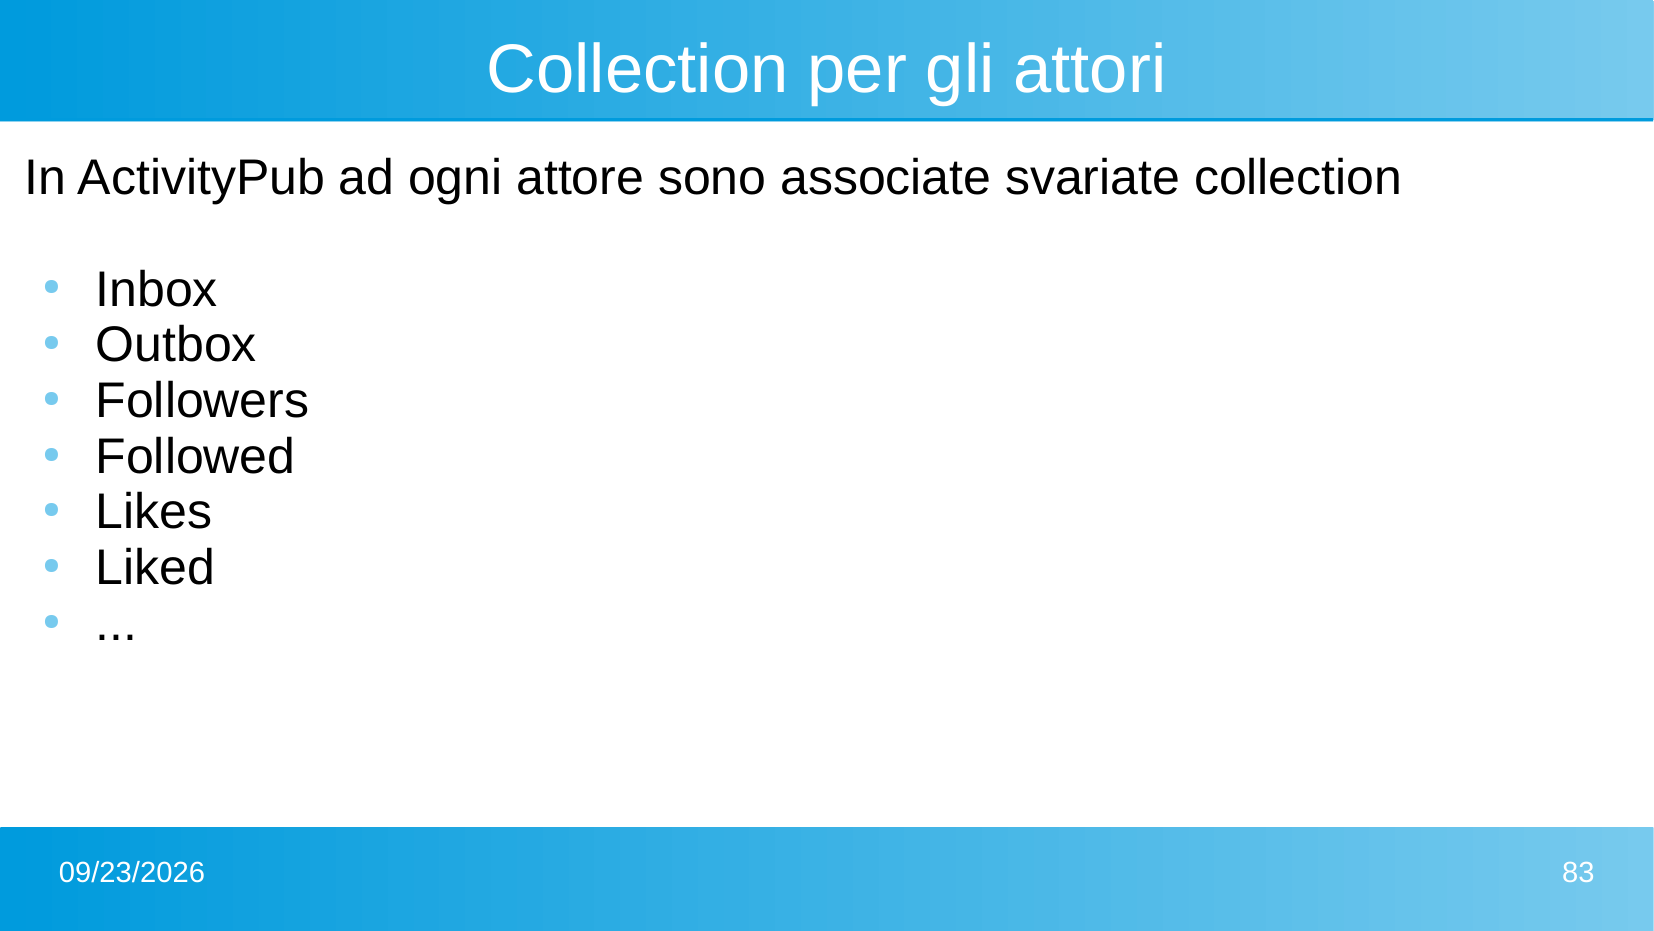

# Collection per gli attori
In ActivityPub ad ogni attore sono associate svariate collection
Inbox
Outbox
Followers
Followed
Likes
Liked
...
83